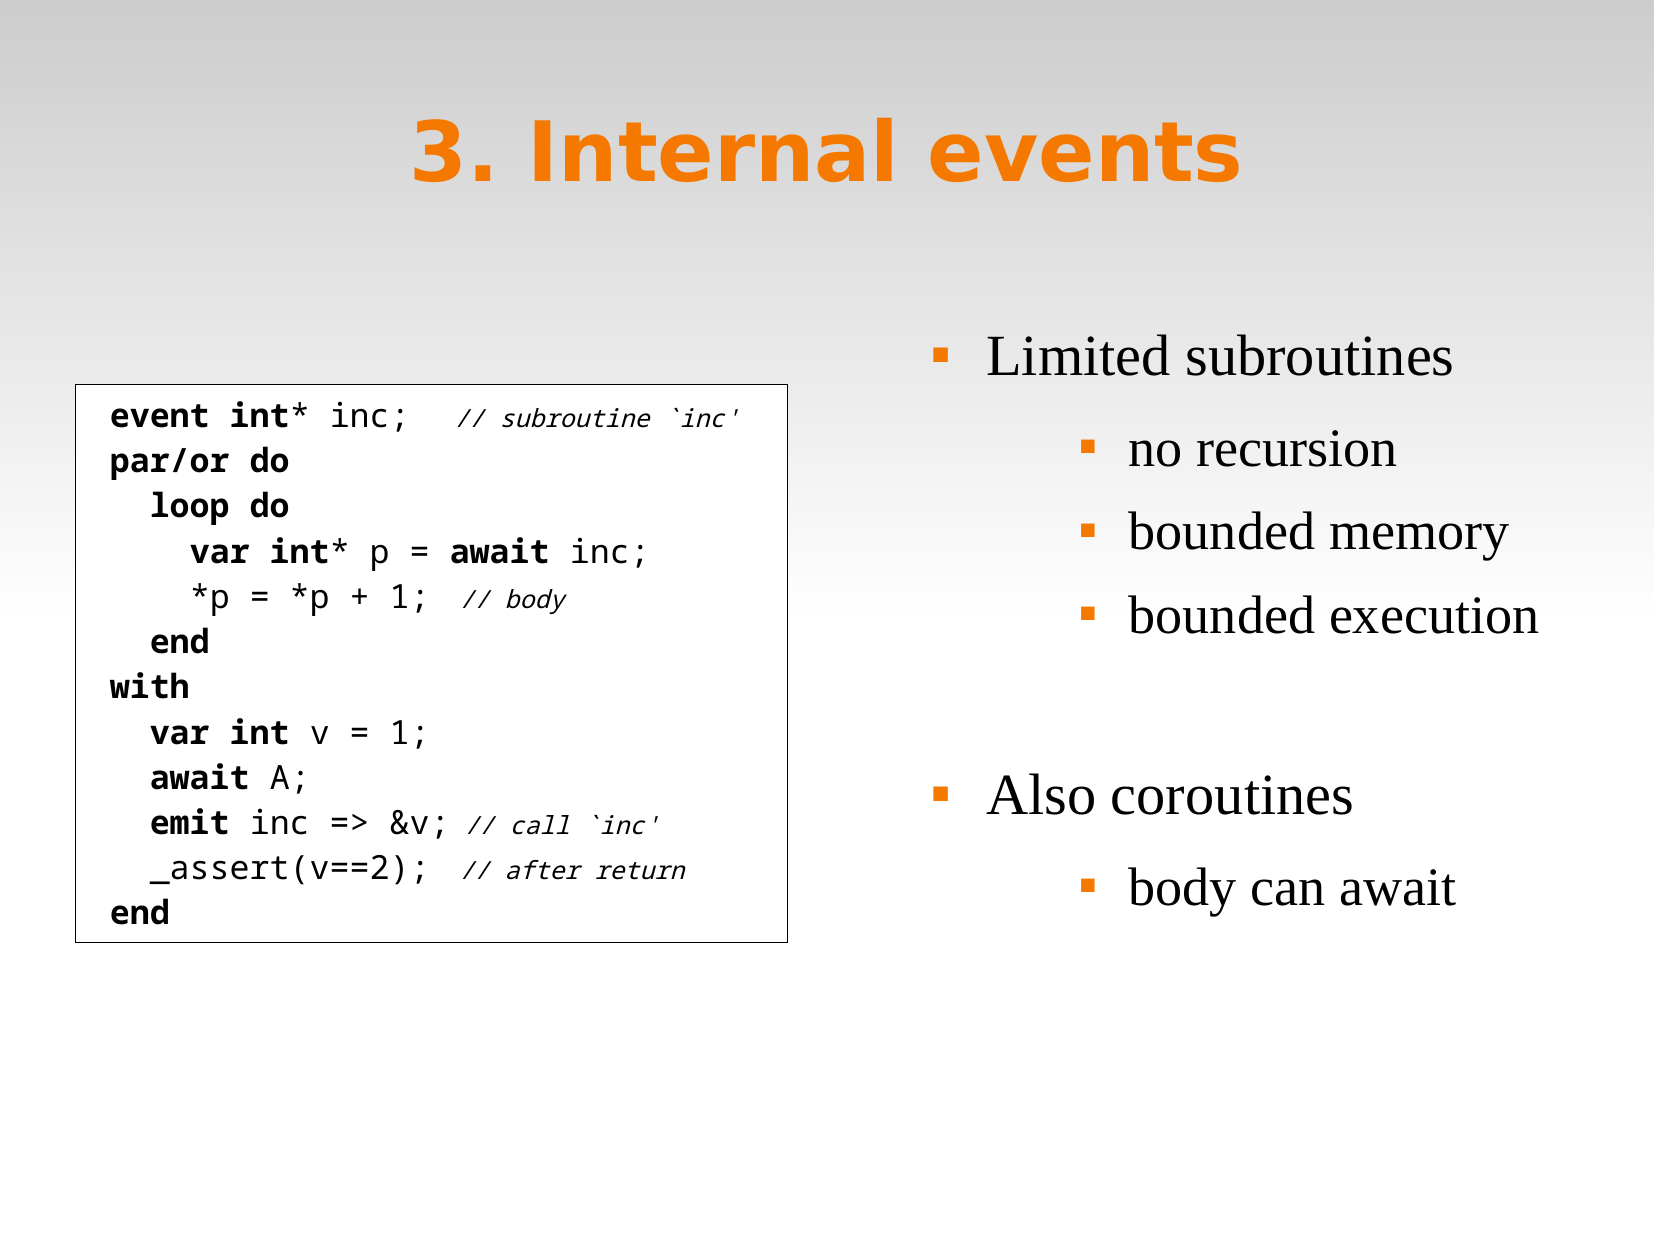

# 3. Internal events
Limited subroutines
no recursion
bounded memory
bounded execution
Also coroutines
body can await
 event int* inc; // subroutine `inc'
 loop do
 var int* p = await inc;
 *p = *p + 1; // body
 end
 event int* inc; // subroutine `inc'
 par/or do
 loop do
 var int* p = await inc;
 *p = *p + 1; // body
 end
 with
 var int v = 1;
 await A;
 emit inc => &v; // call `inc'
 _assert(v==2); // after return
 end